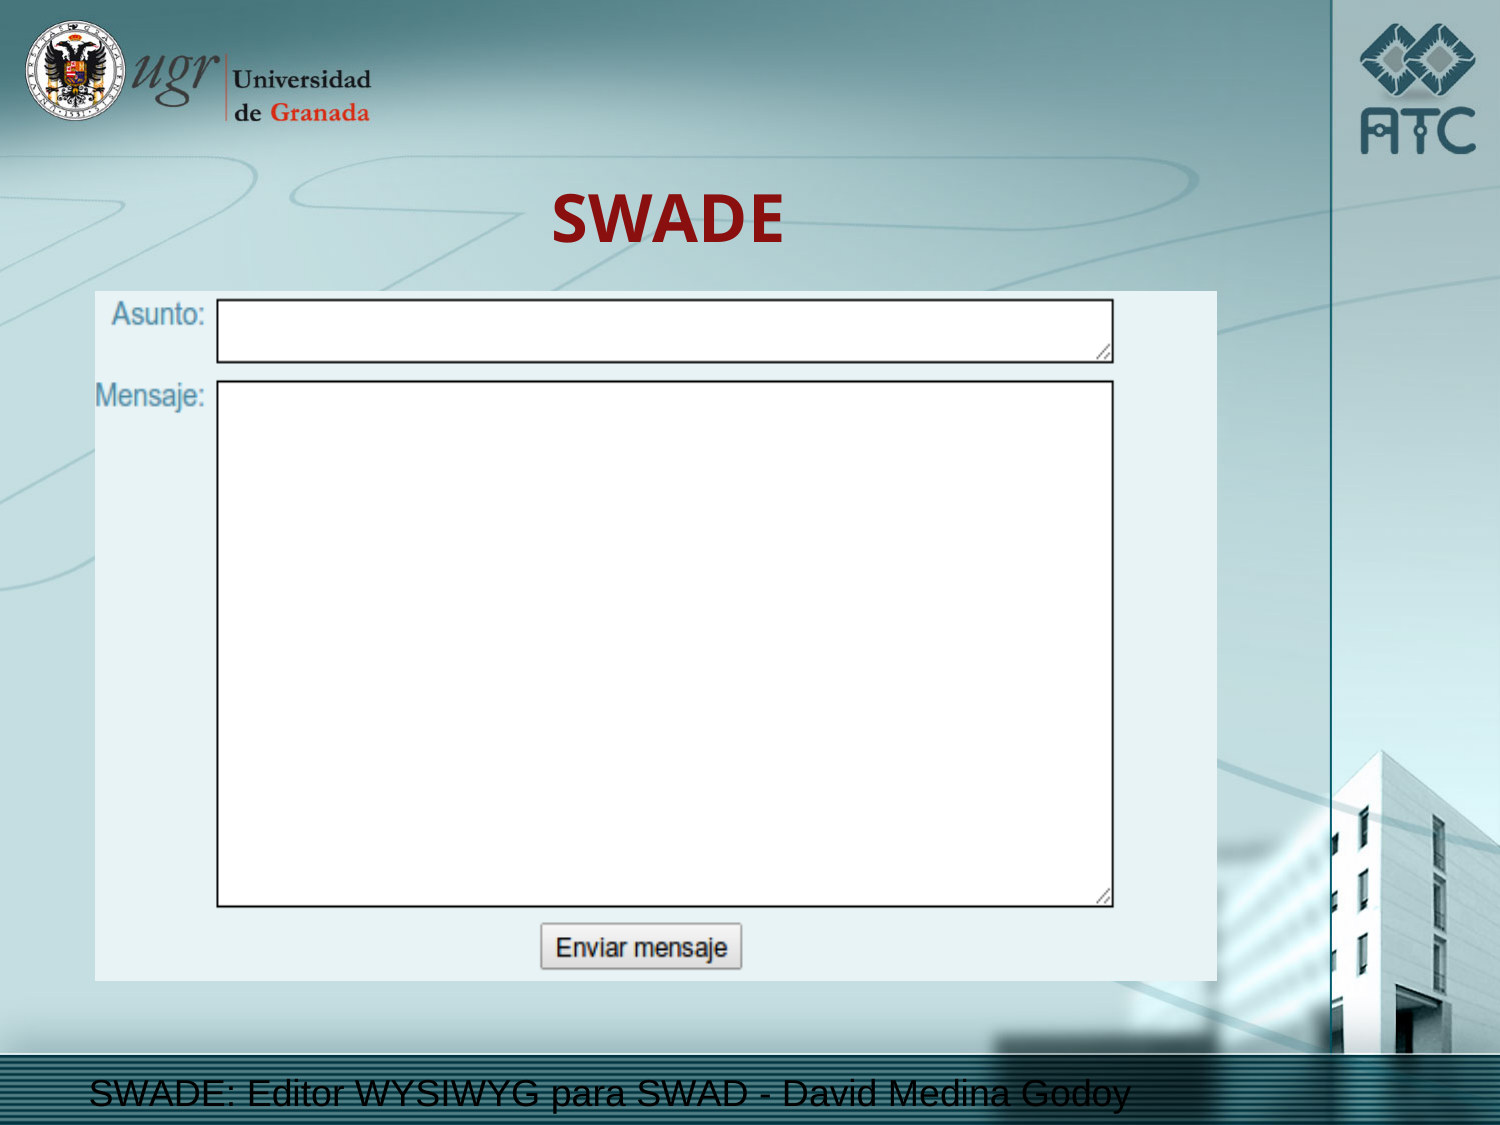

# SWADE
SWADE: Editor WYSIWYG para SWAD - David Medina Godoy